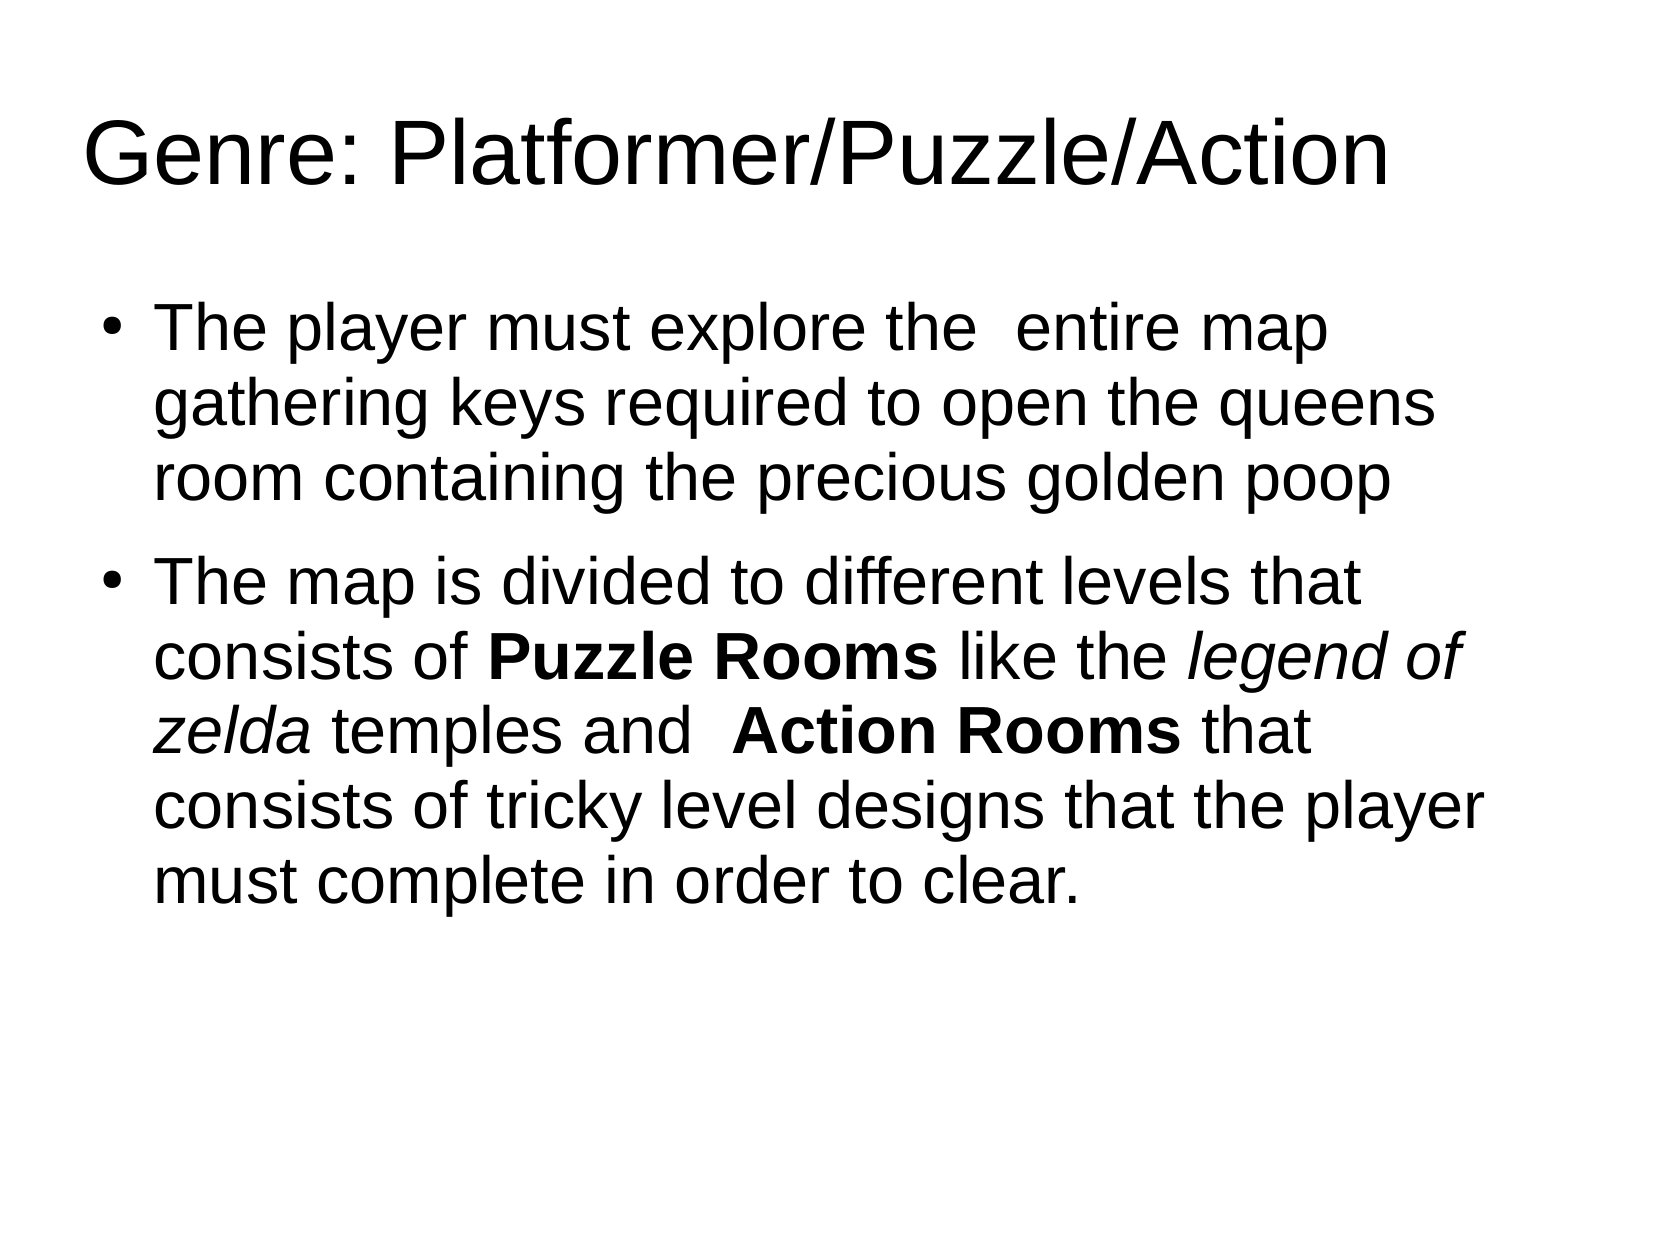

# Genre: Platformer/Puzzle/Action
The player must explore the entire map gathering keys required to open the queens room containing the precious golden poop
The map is divided to different levels that consists of Puzzle Rooms like the legend of zelda temples and Action Rooms that consists of tricky level designs that the player must complete in order to clear.